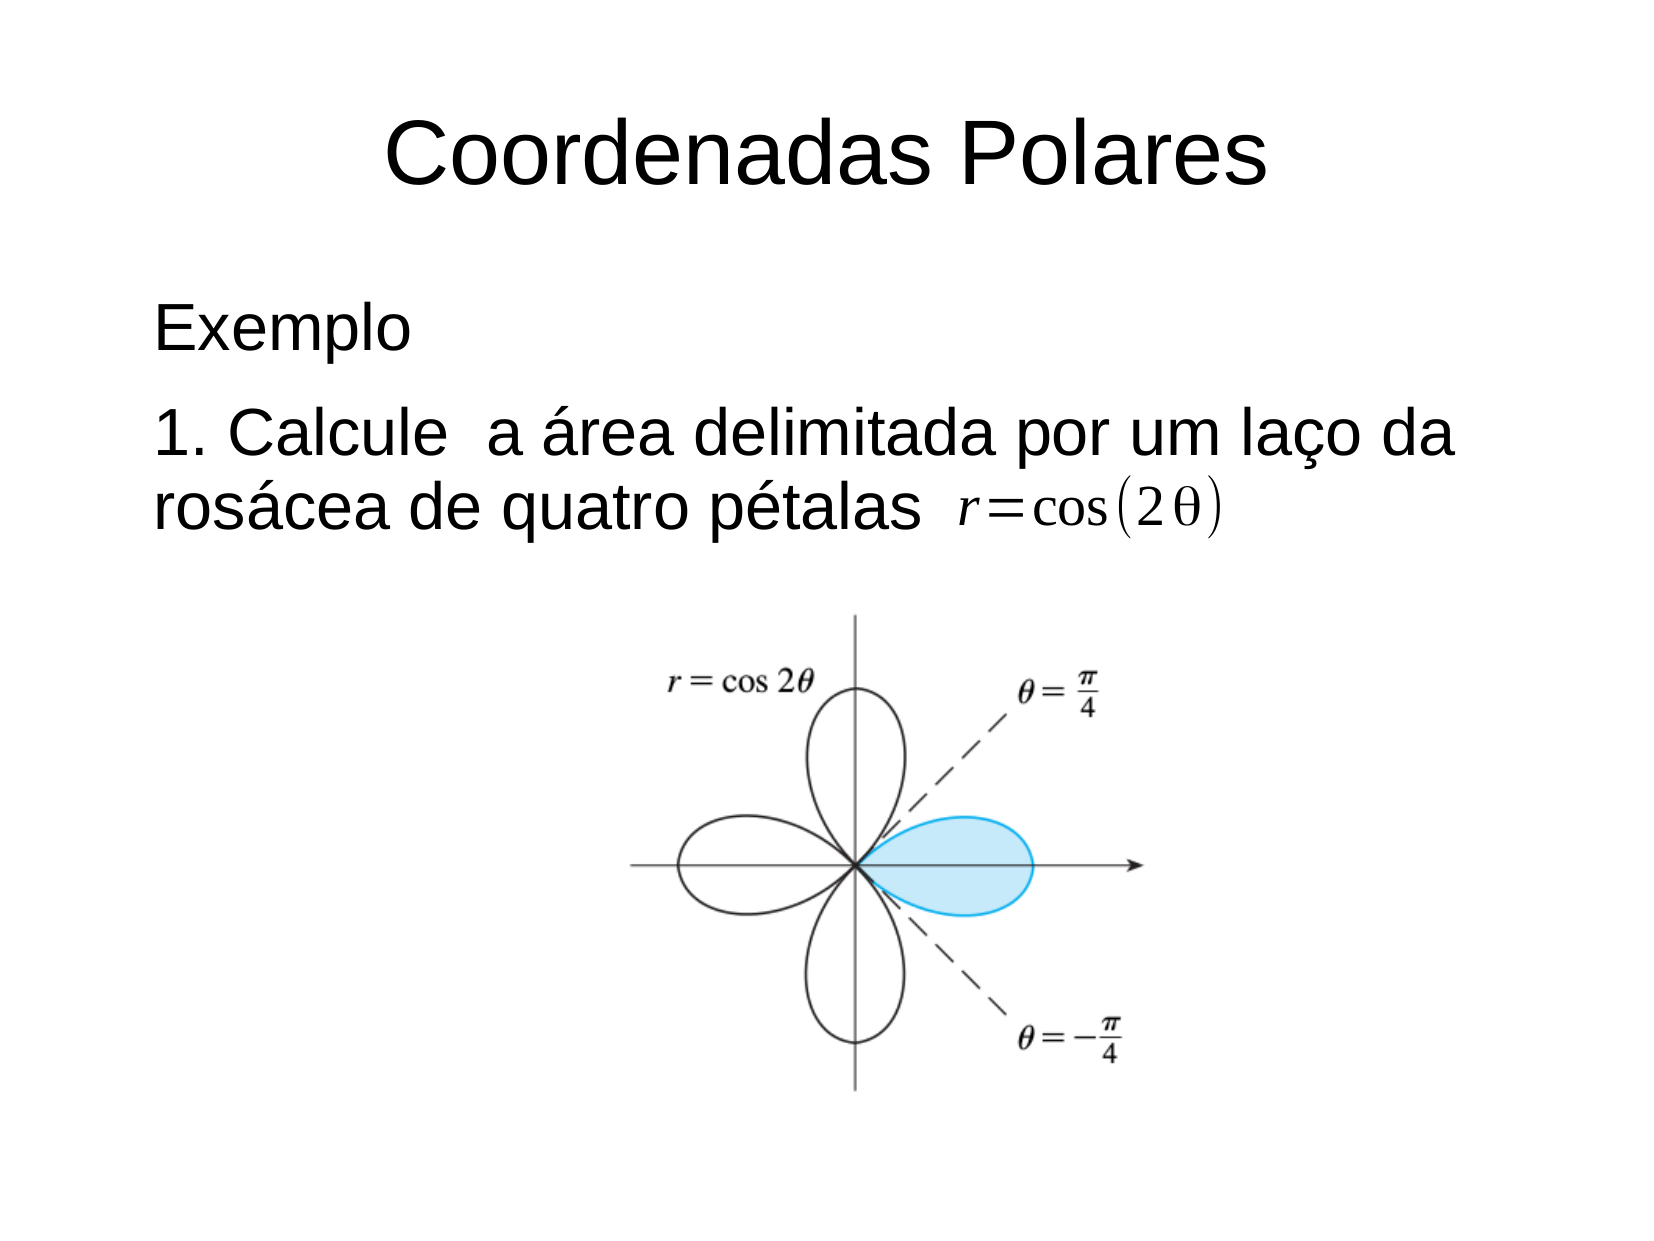

# Coordenadas Polares
Exemplo
1. Calcule a área delimitada por um laço da rosácea de quatro pétalas